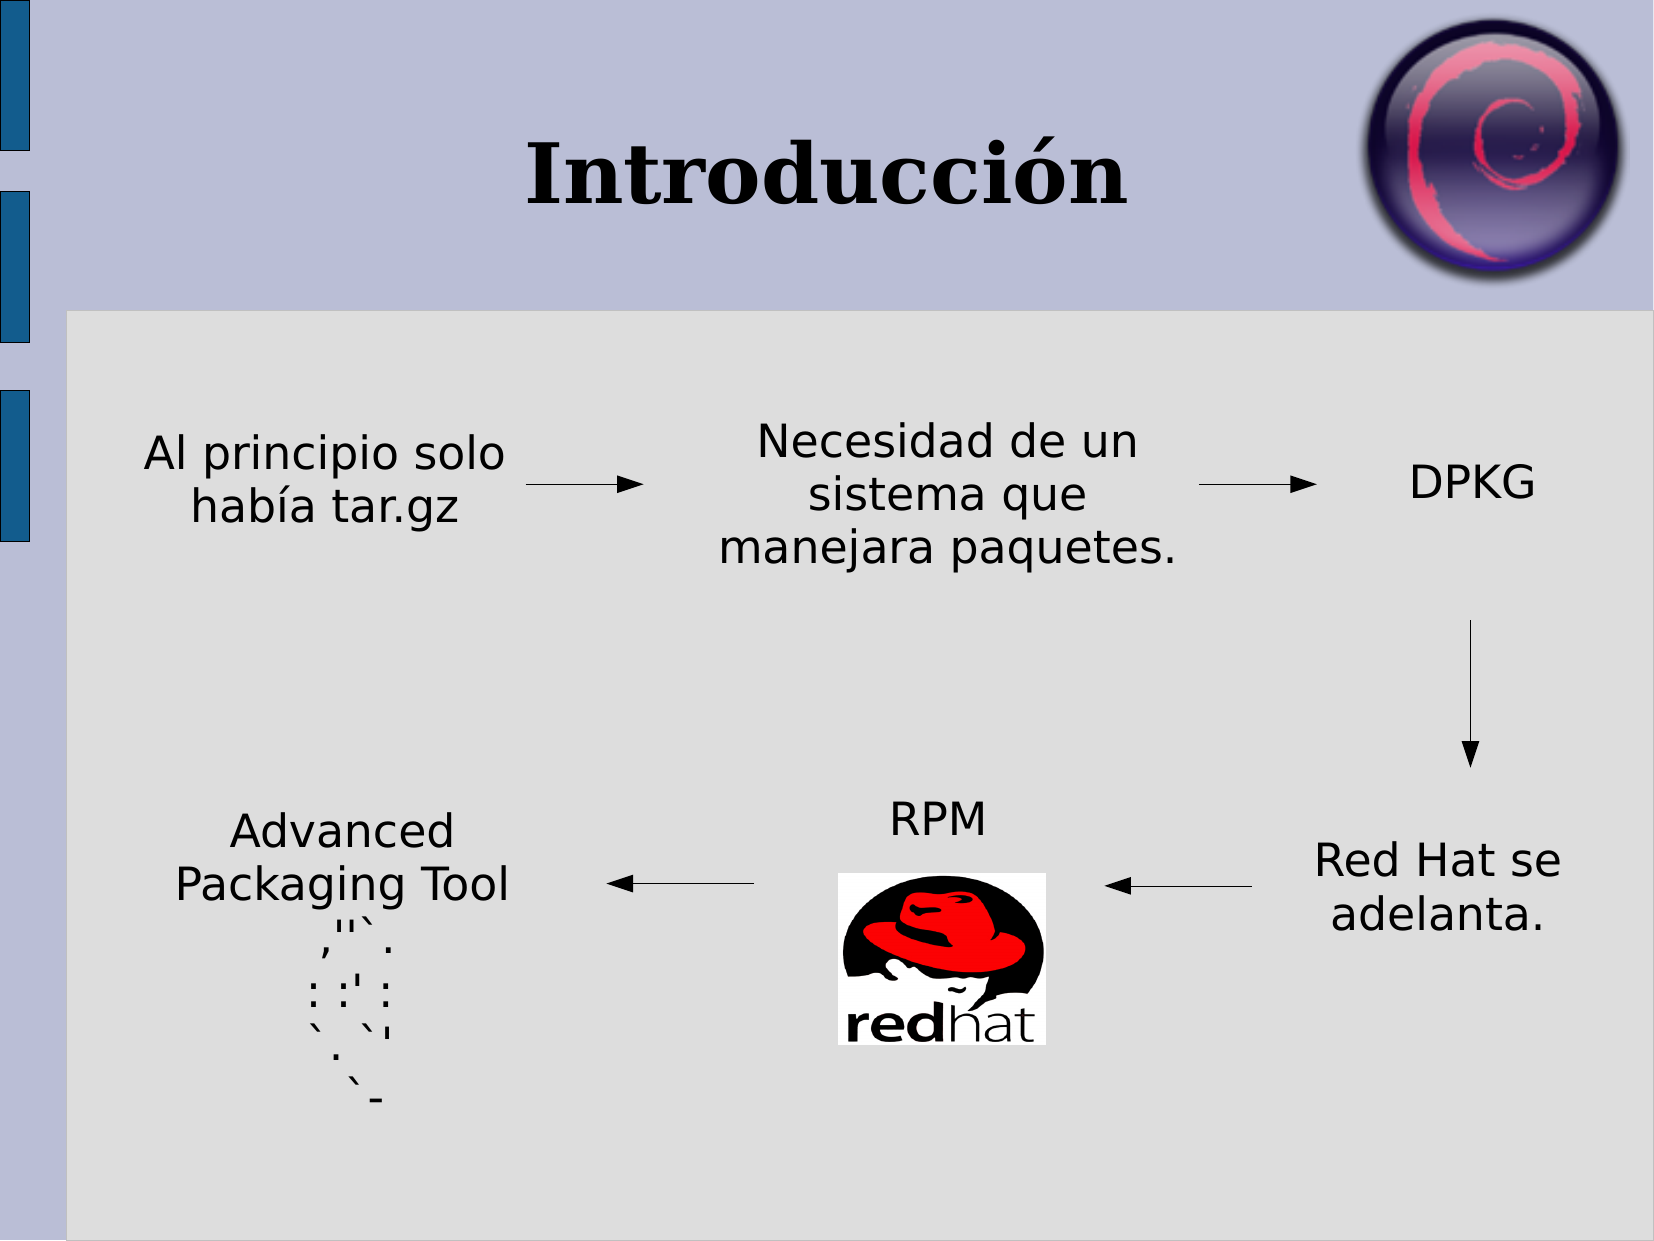

Introducción
Necesidad de un sistema que manejara paquetes.
Al principio solo había tar.gz
DPKG
RPM
Advanced Packaging Tool
 ,''`.
 : :' :
 `. `'
 `-
Red Hat se adelanta.